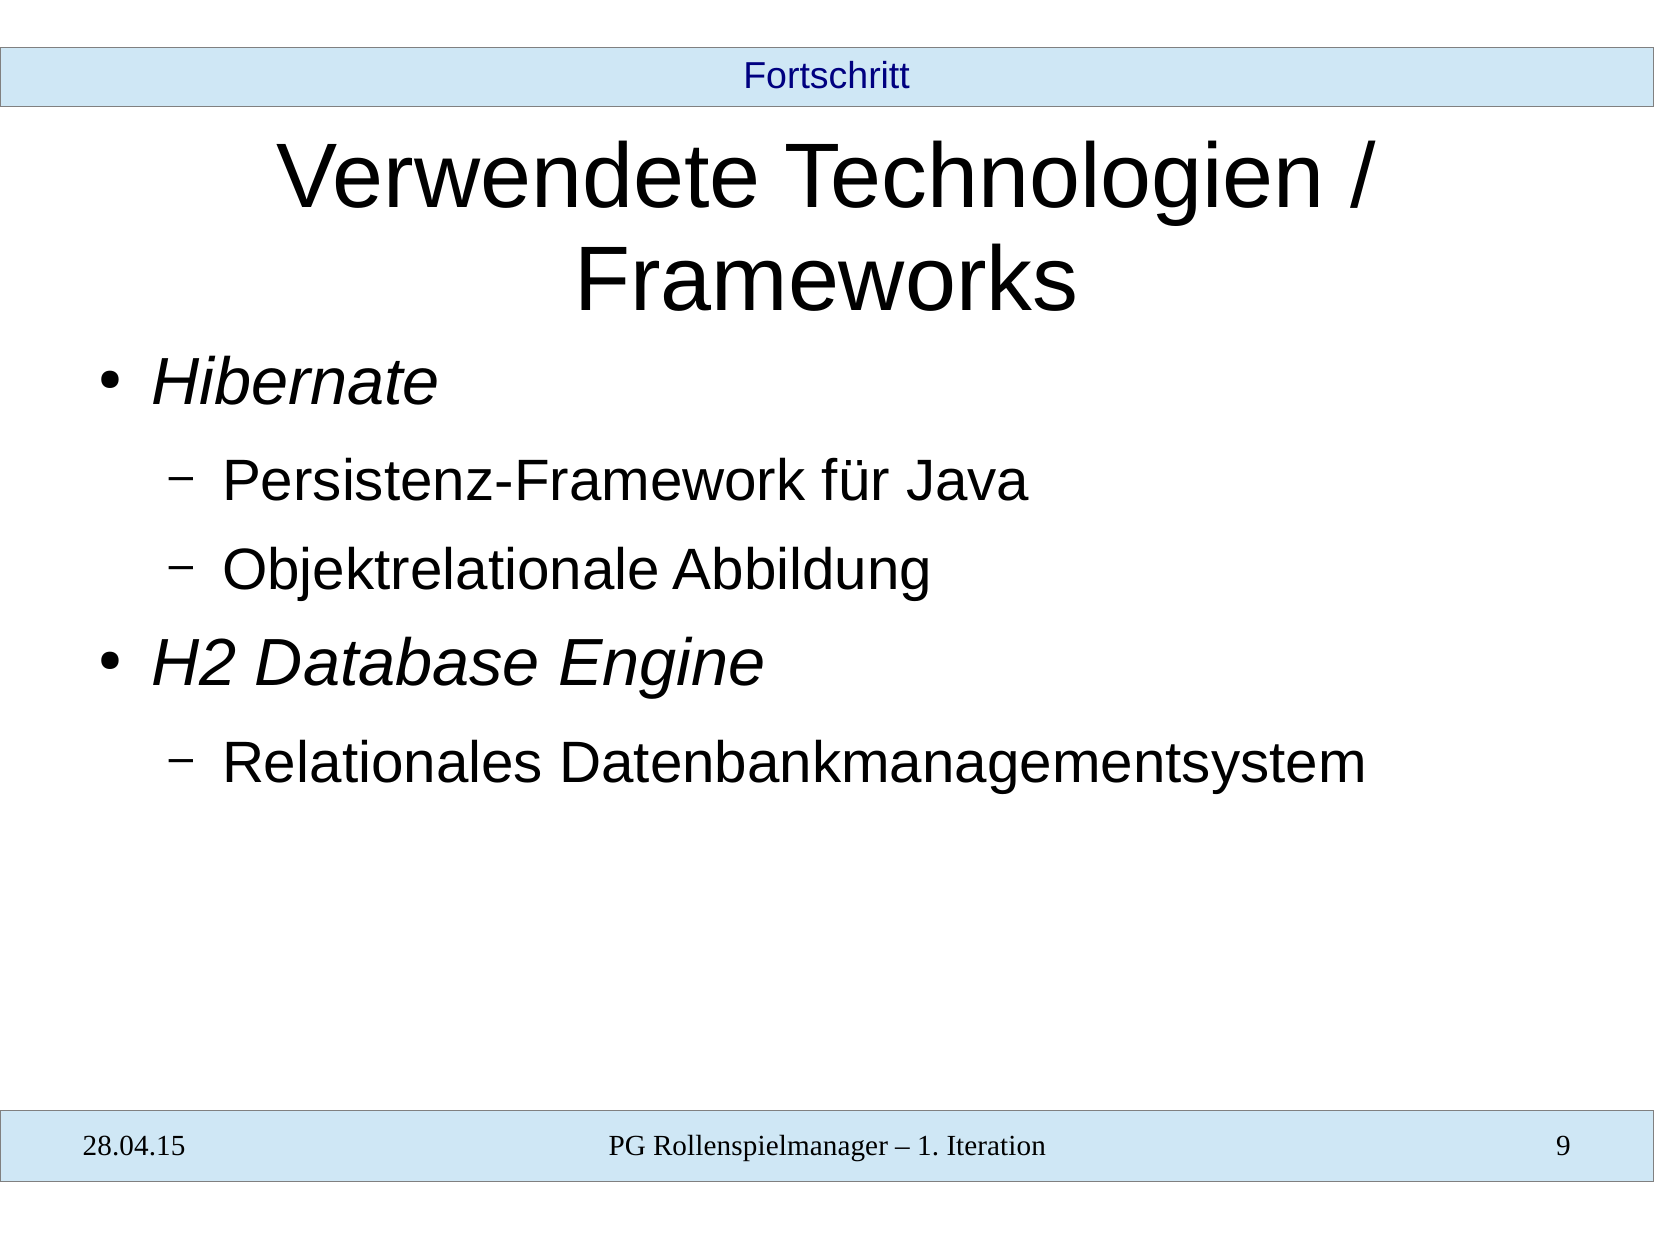

Fortschritt
# Verwendete Technologien / Frameworks
Hibernate
Persistenz-Framework für Java
Objektrelationale Abbildung
H2 Database Engine
Relationales Datenbankmanagementsystem
28.04.15
PG Rollenspielmanager - 1. Iteration
9